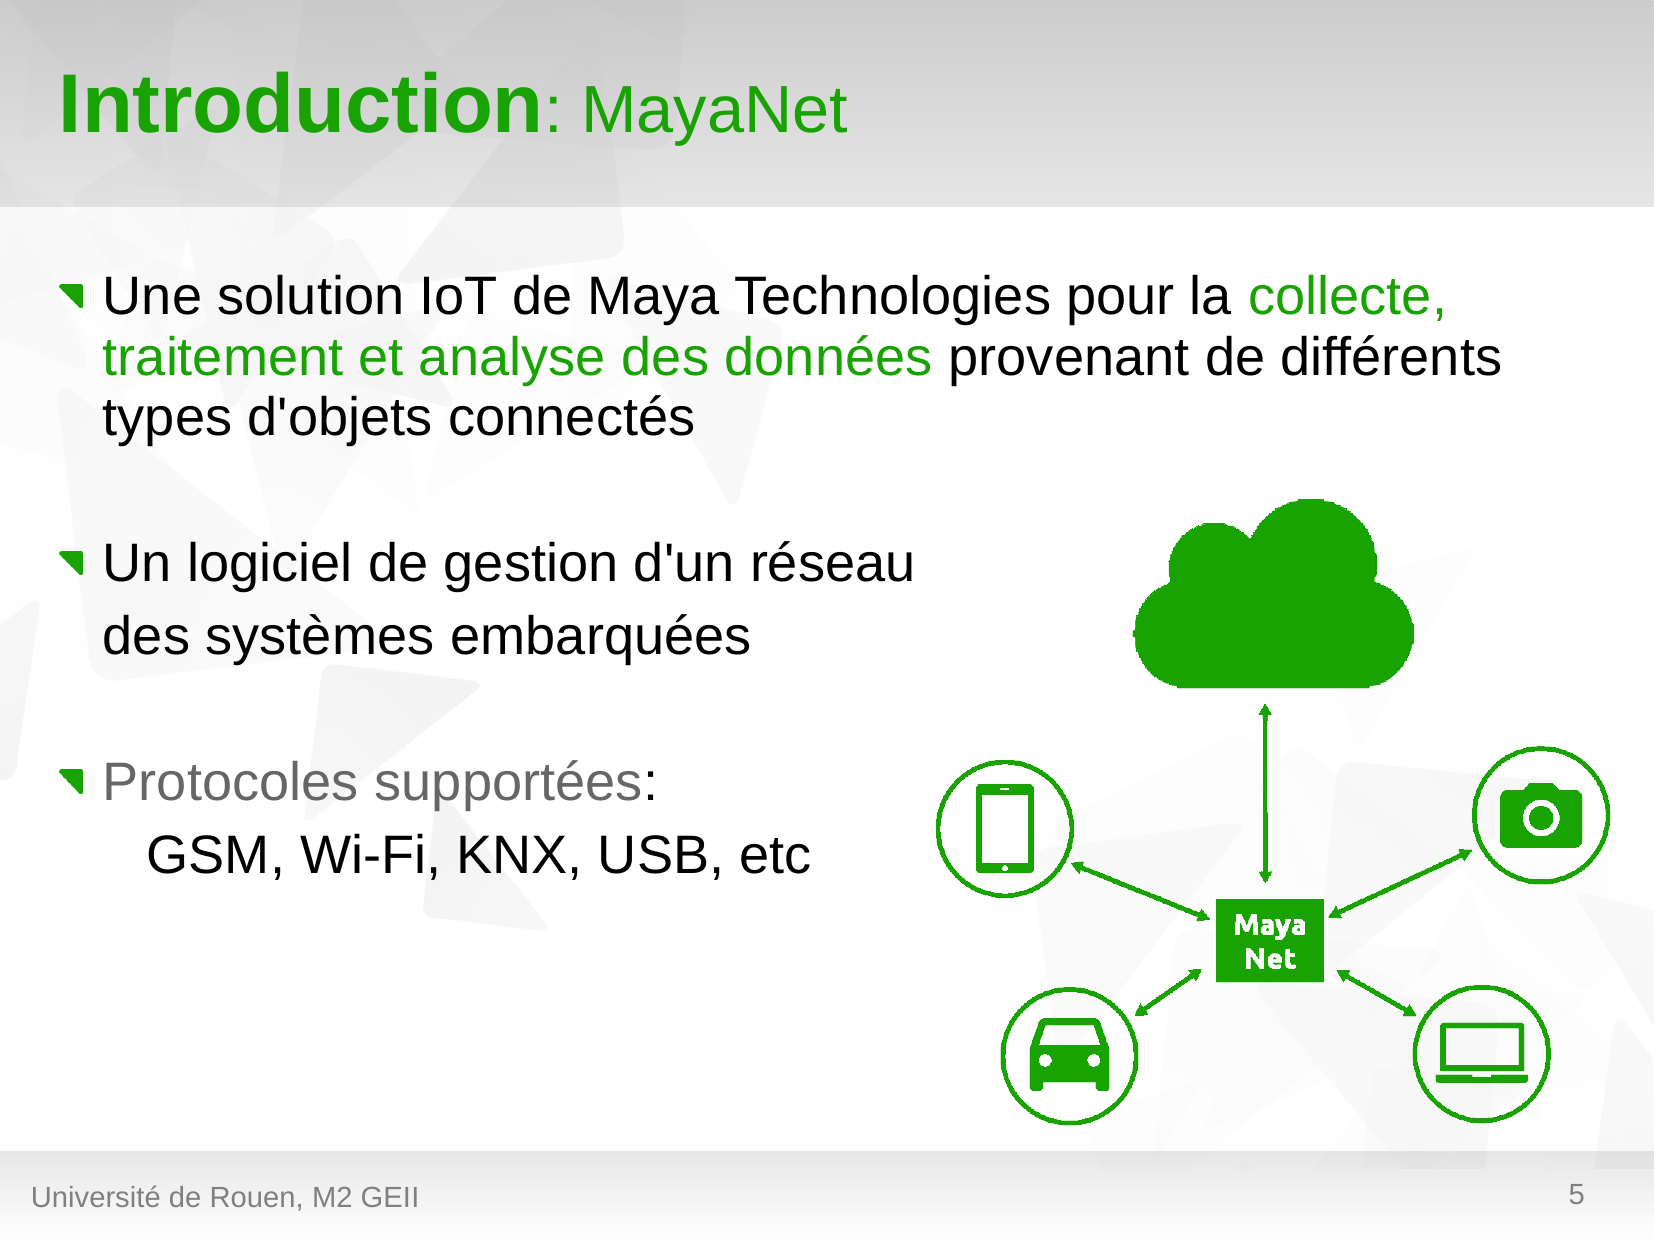

# Introduction: MayaNet
Une solution IoT de Maya Technologies pour la collecte, traitement et analyse des données provenant de différents types d'objets connectés
Un logiciel de gestion d'un réseau
des systèmes embarquées
Protocoles supportées:
GSM, Wi-Fi, KNX, USB, etc
5
Université de Rouen, M2 GEII